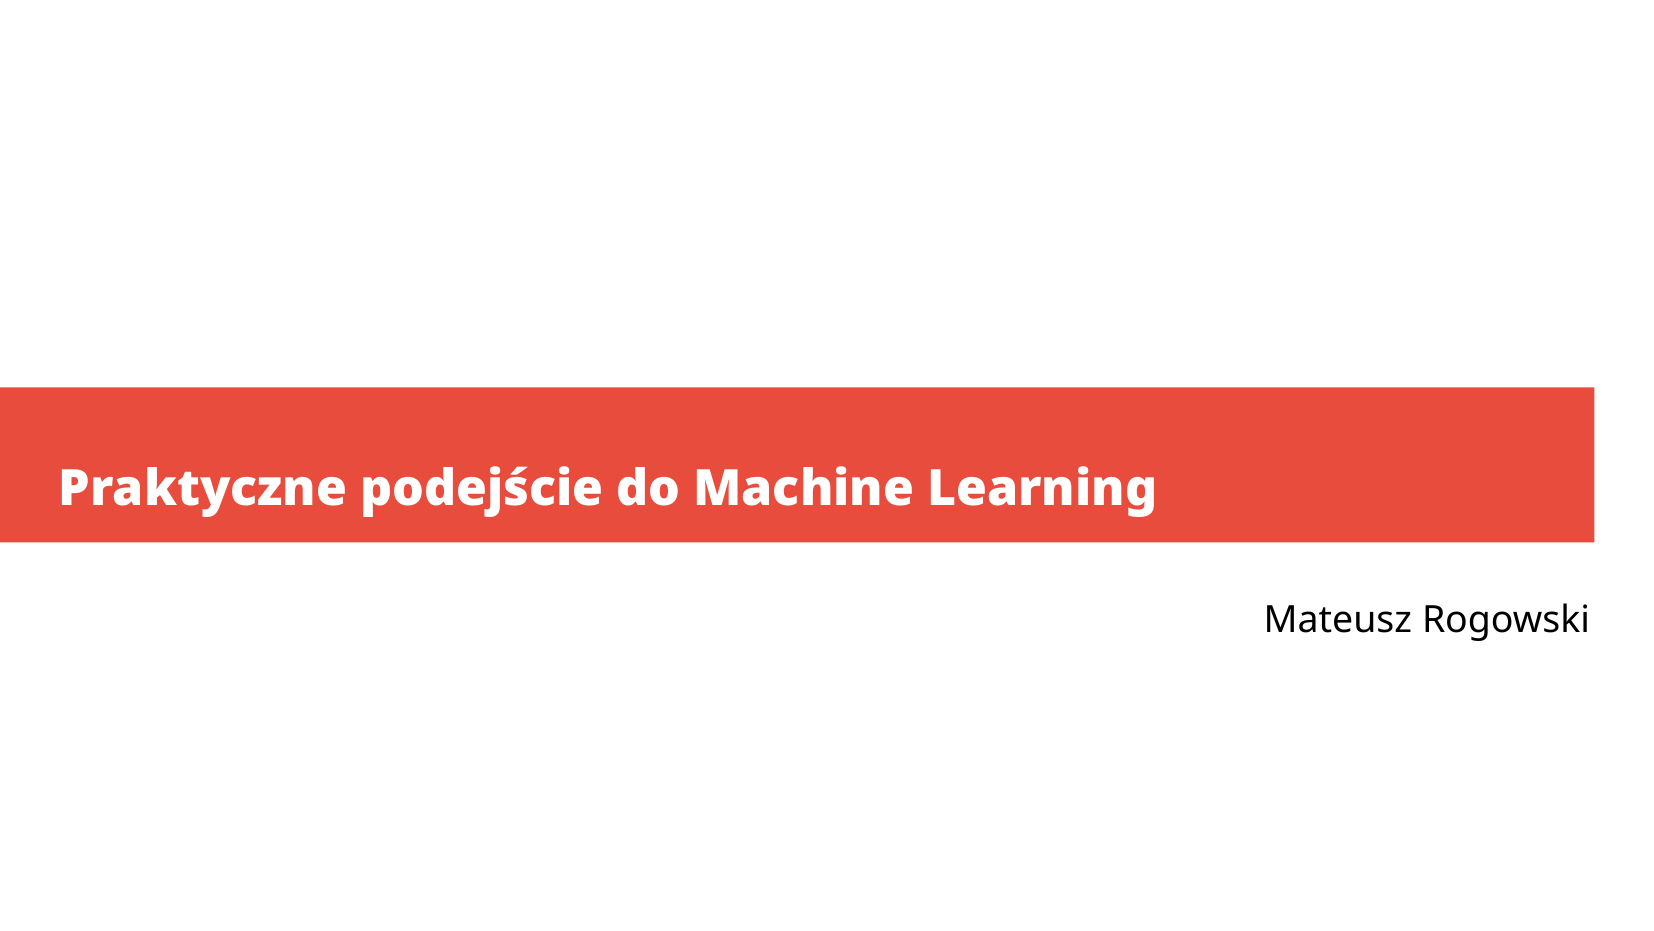

# Praktyczne podejście do Machine Learning
Mateusz Rogowski